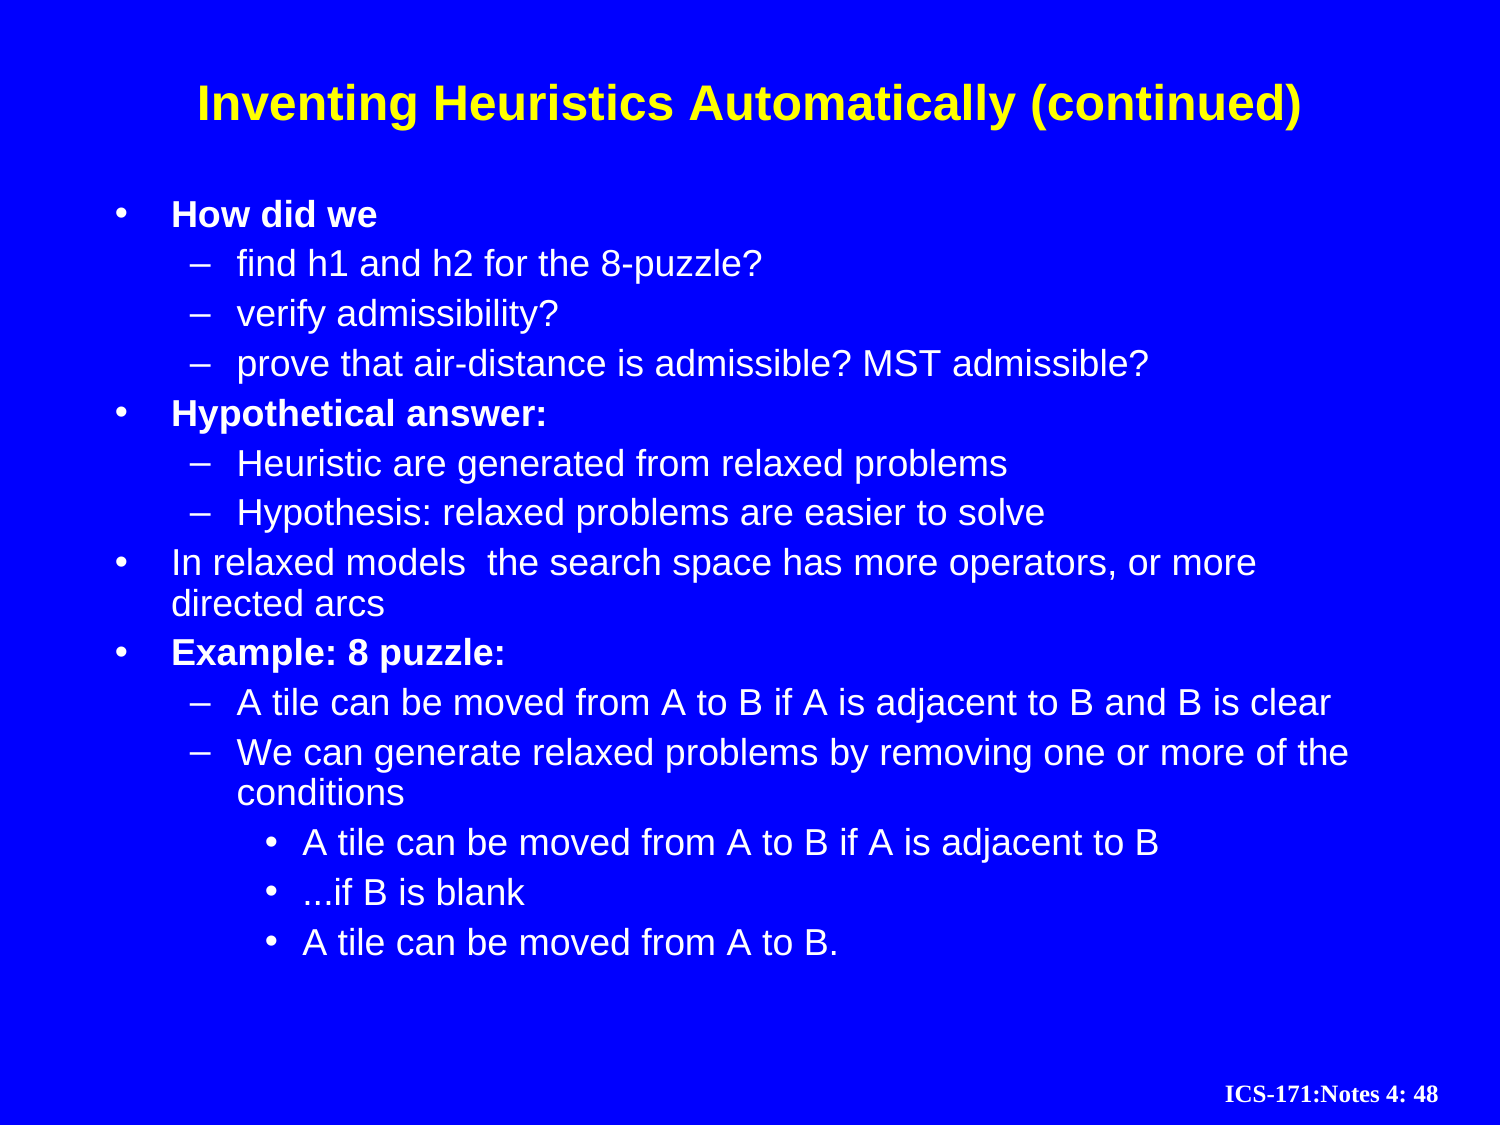

# Inventing Heuristics Automatically (continued)
How did we
find h1 and h2 for the 8-puzzle?
verify admissibility?
prove that air-distance is admissible? MST admissible?
Hypothetical answer:
Heuristic are generated from relaxed problems
Hypothesis: relaxed problems are easier to solve
In relaxed models the search space has more operators, or more directed arcs
Example: 8 puzzle:
A tile can be moved from A to B if A is adjacent to B and B is clear
We can generate relaxed problems by removing one or more of the conditions
A tile can be moved from A to B if A is adjacent to B
...if B is blank
A tile can be moved from A to B.